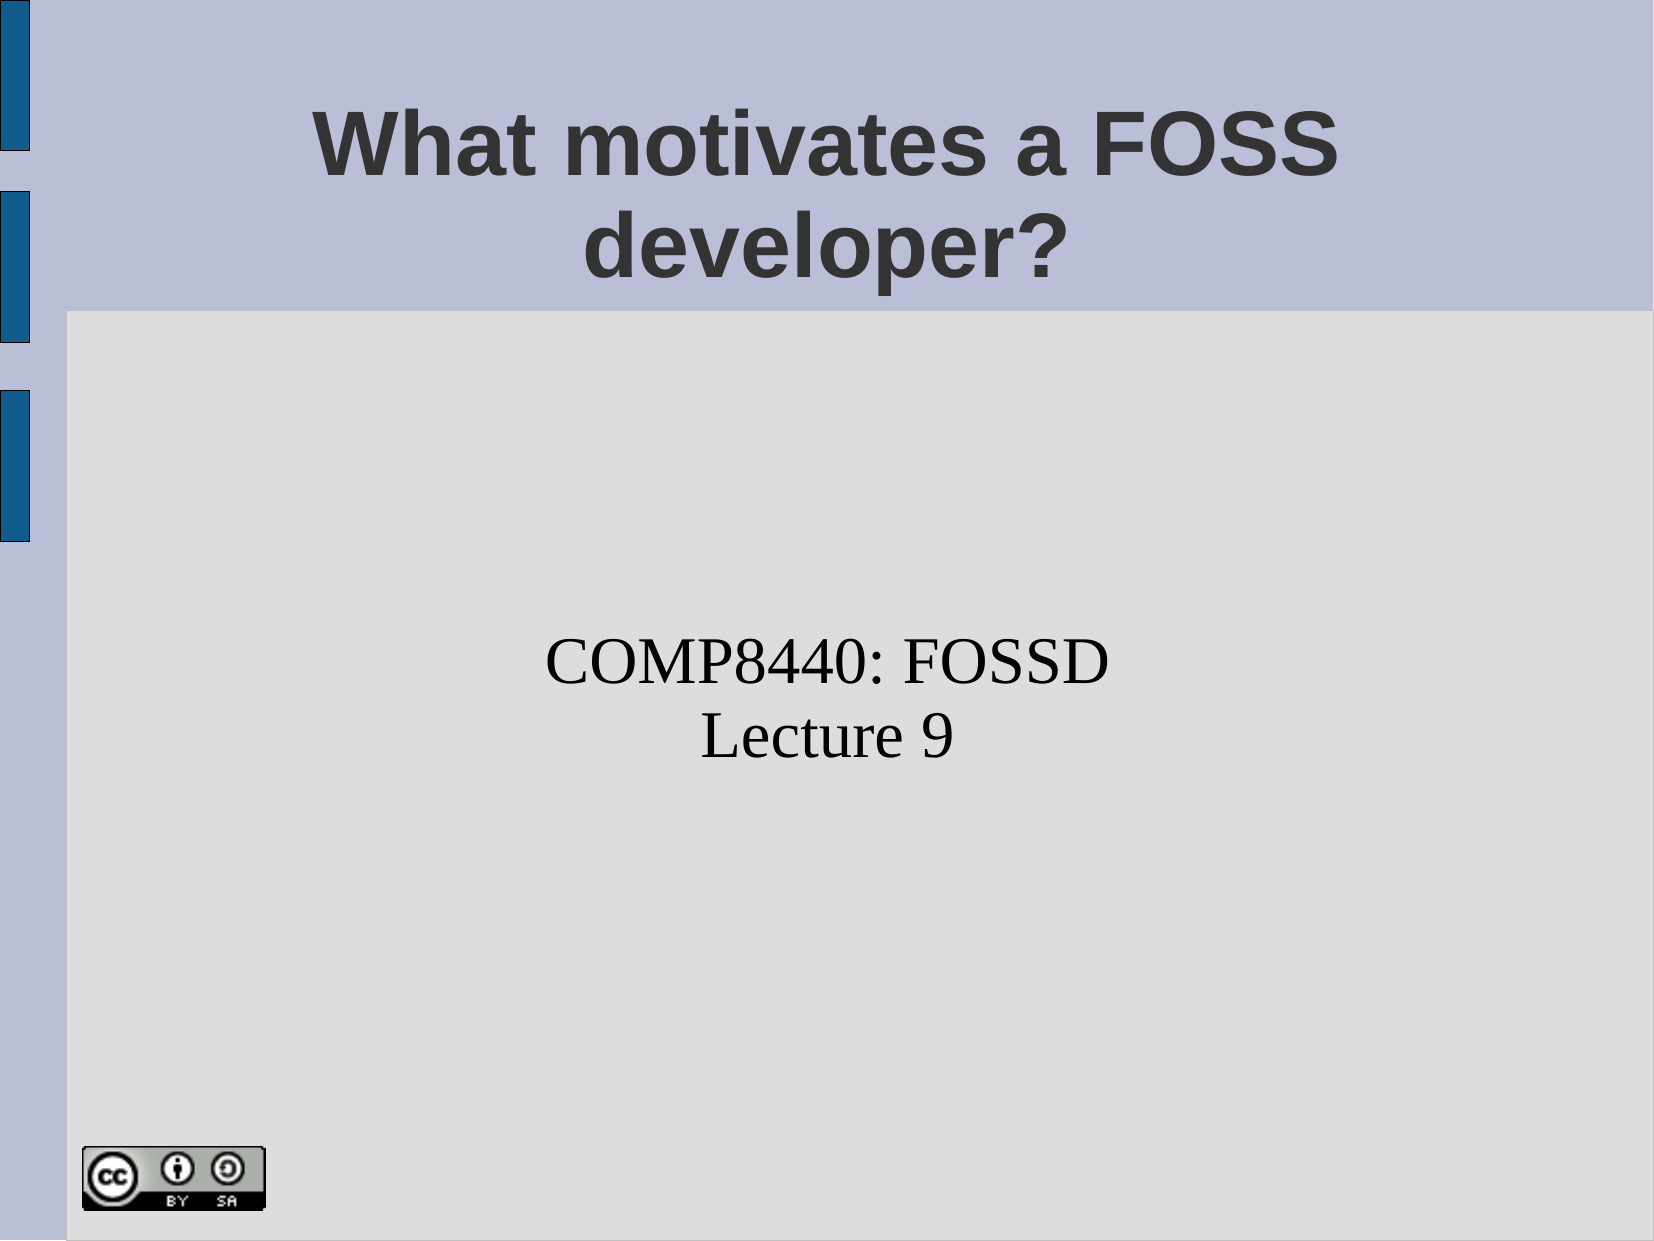

# What motivates a FOSS developer?
COMP8440: FOSSD
Lecture 9